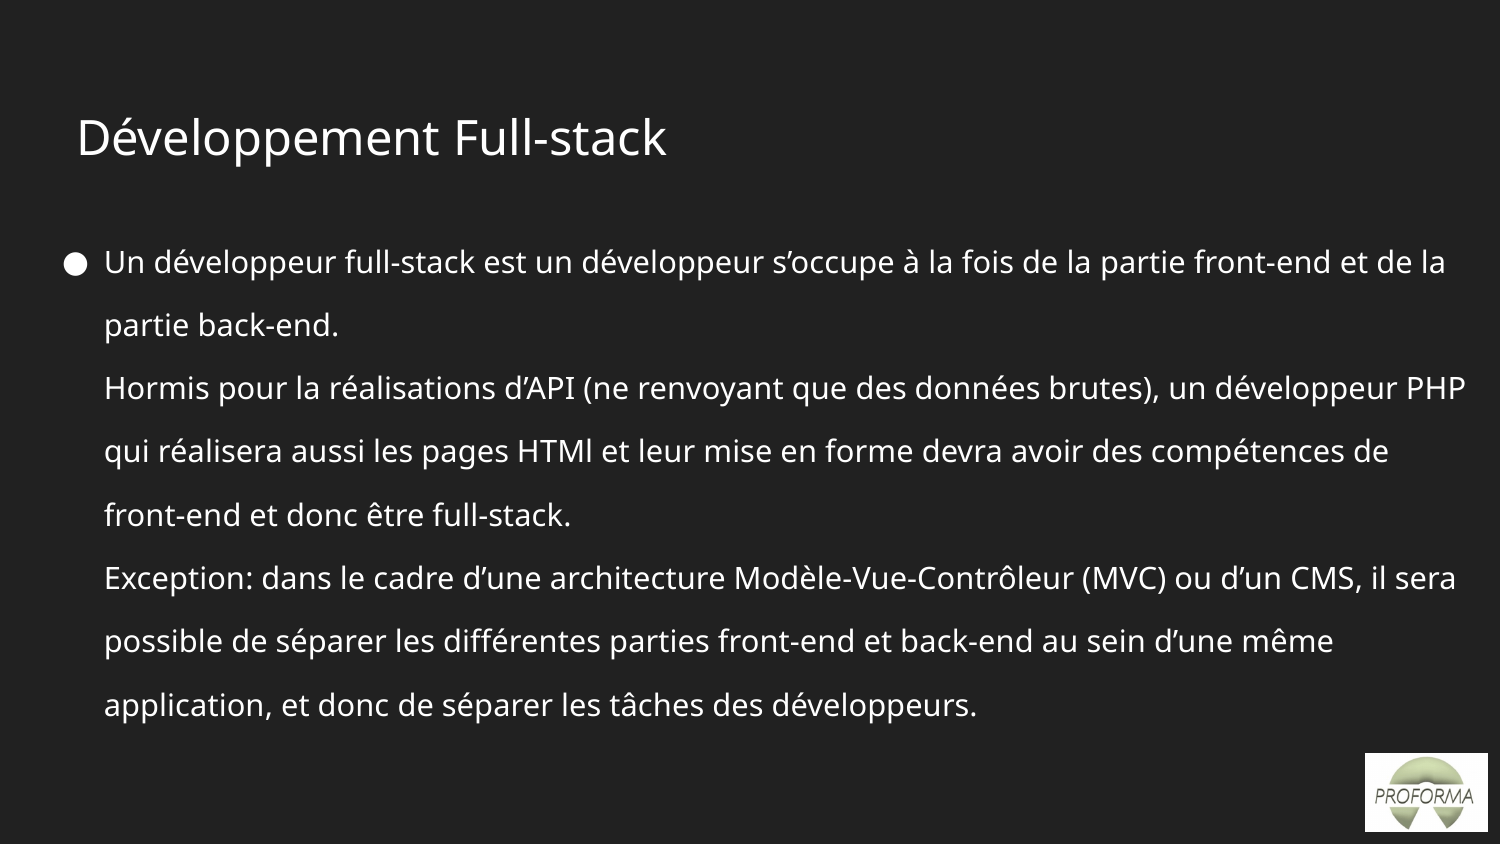

# Développement Full-stack
Un développeur full-stack est un développeur s’occupe à la fois de la partie front-end et de la partie back-end.
Hormis pour la réalisations d’API (ne renvoyant que des données brutes), un développeur PHP qui réalisera aussi les pages HTMl et leur mise en forme devra avoir des compétences de front-end et donc être full-stack.
Exception: dans le cadre d’une architecture Modèle-Vue-Contrôleur (MVC) ou d’un CMS, il sera possible de séparer les différentes parties front-end et back-end au sein d’une même application, et donc de séparer les tâches des développeurs.